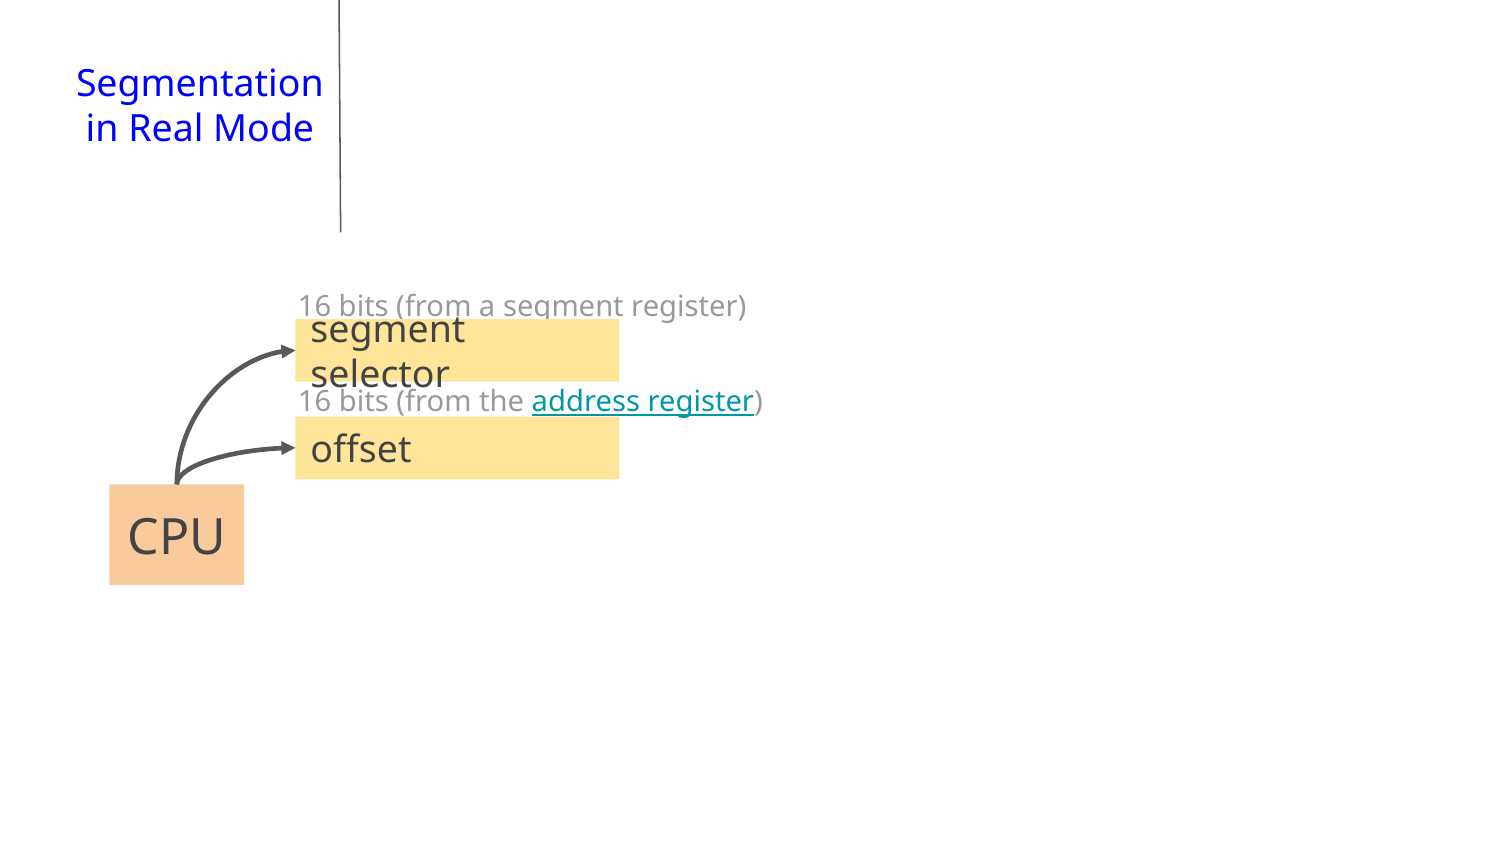

Segmentation
in Real Mode
16 bits (from a segment register)
segment selector
16 bits (from the address register)
offset
CPU